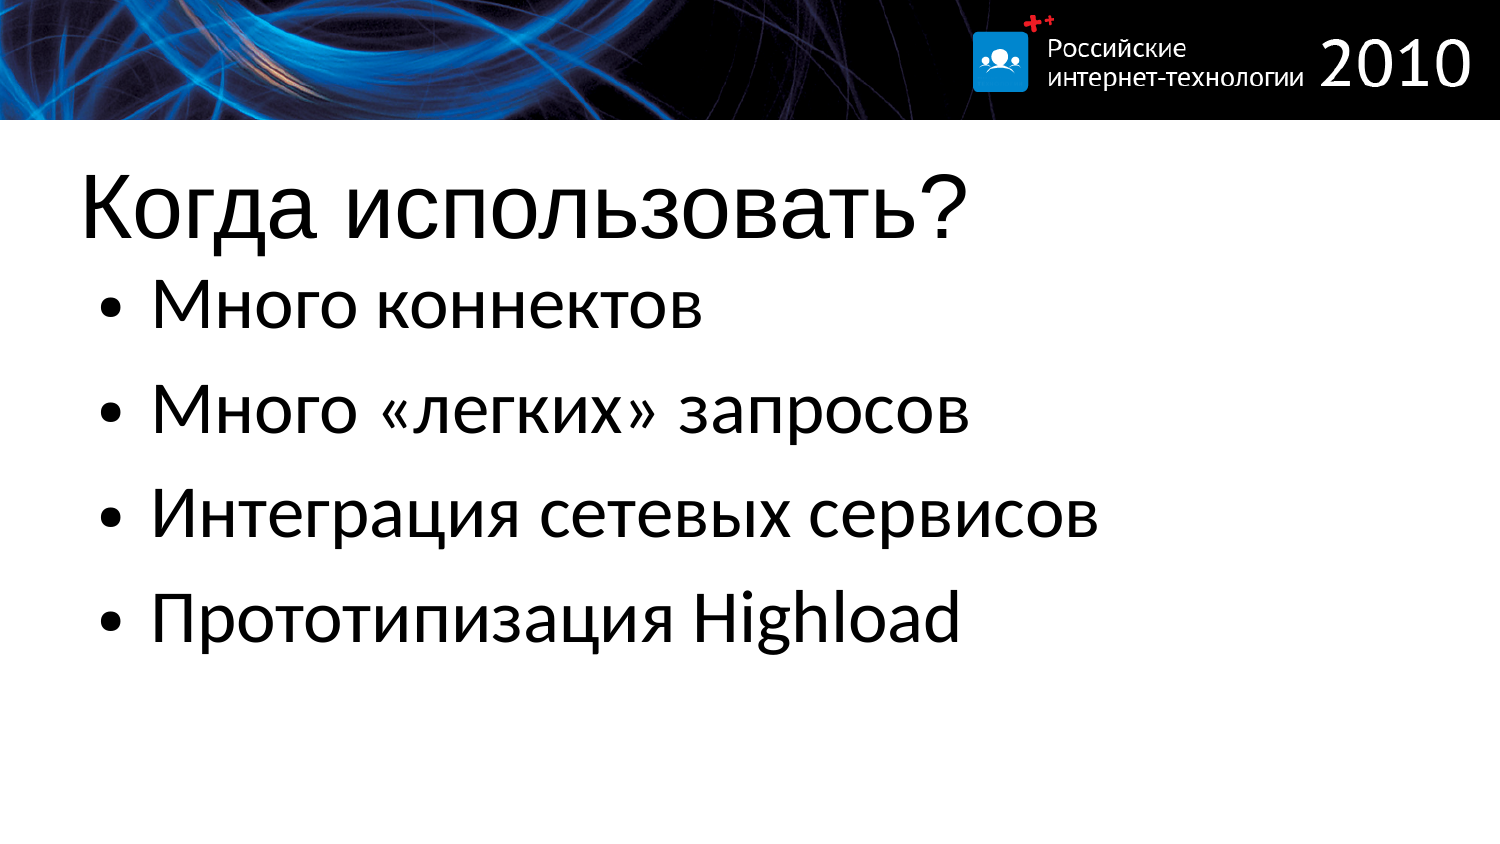

# Когда использовать?
Много коннектов
Много «легких» запросов
Интеграция сетевых сервисов
Прототипизация Highload